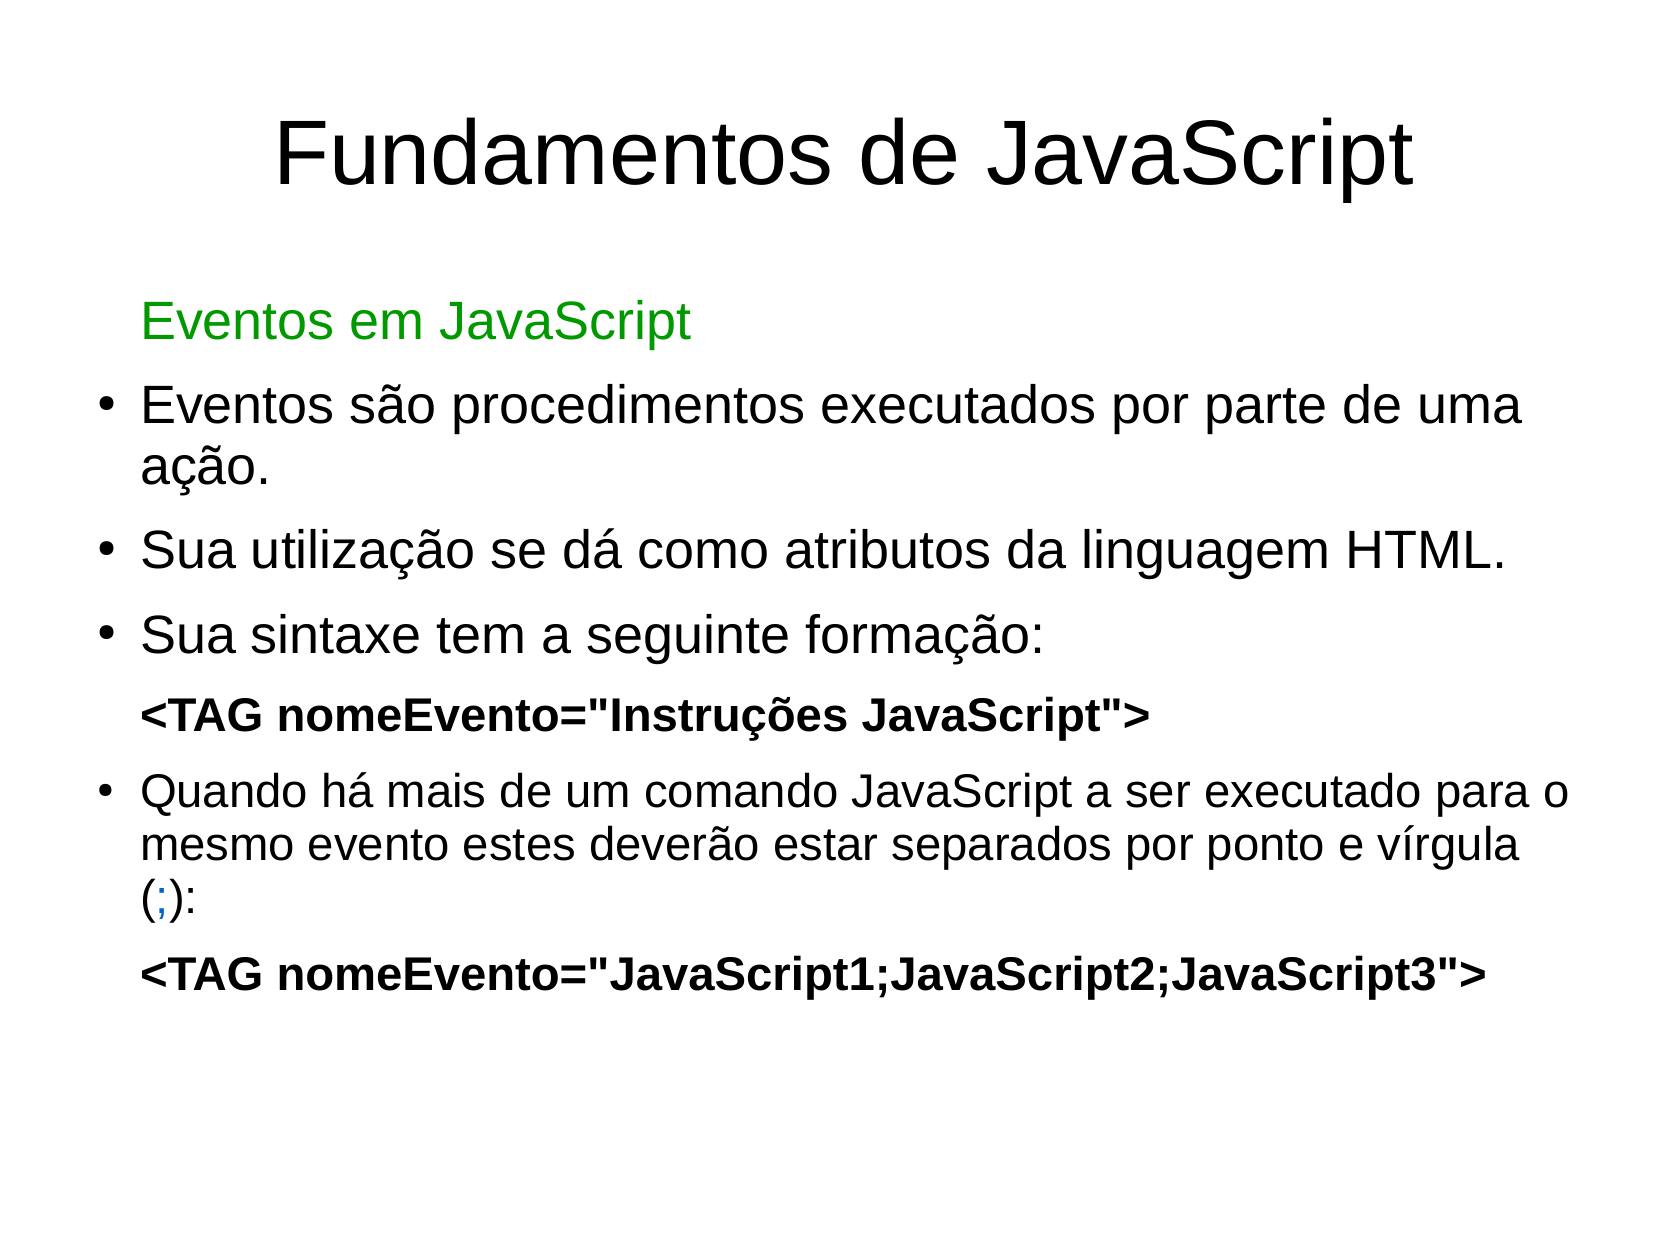

# Fundamentos de JavaScript
Eventos em JavaScript
Eventos são procedimentos executados por parte de uma ação.
Sua utilização se dá como atributos da linguagem HTML.
Sua sintaxe tem a seguinte formação:
<TAG nomeEvento="Instruções JavaScript">
Quando há mais de um comando JavaScript a ser executado para o mesmo evento estes deverão estar separados por ponto e vírgula (;):
<TAG nomeEvento="JavaScript1;JavaScript2;JavaScript3">